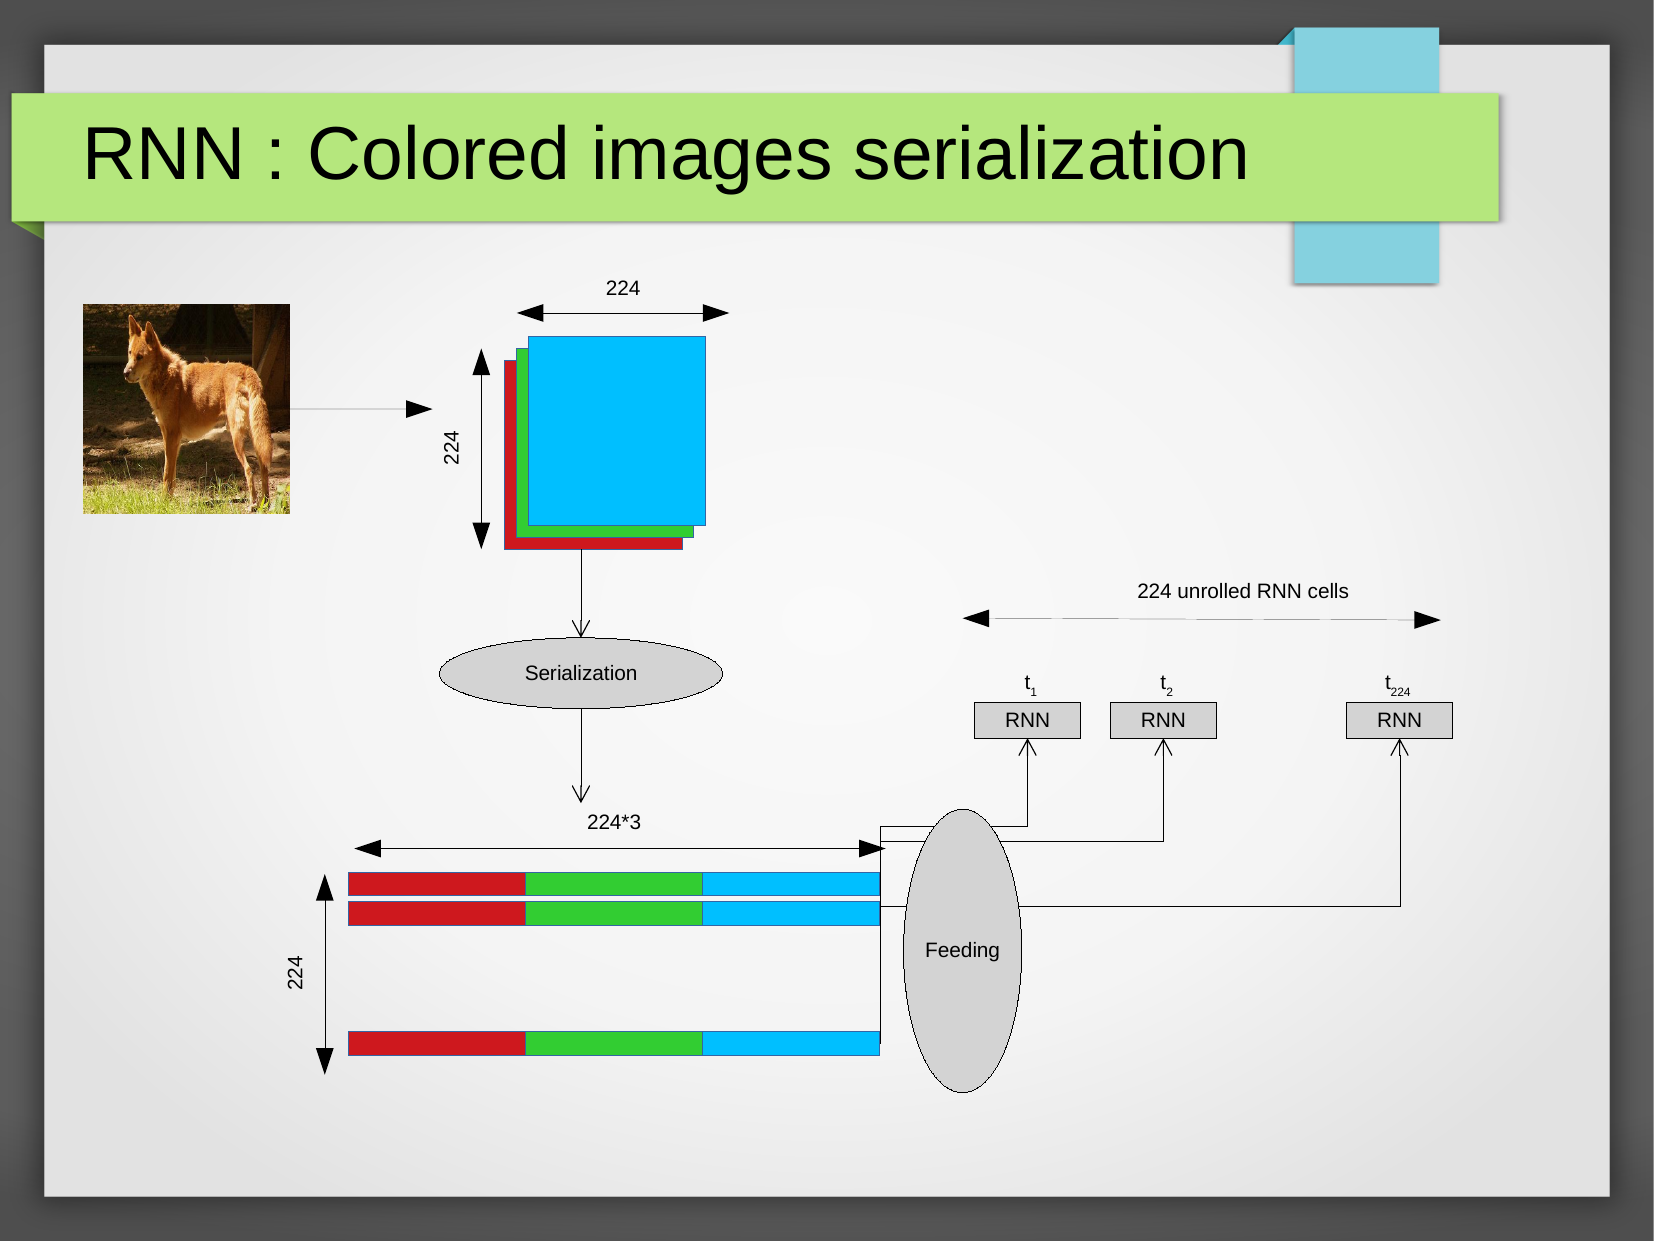

# RNN : Colored images serialization
224
224
224 unrolled RNN cells
Serialization
t1
t2
t224
RNN
RNN
RNN
224*3
224
Feeding